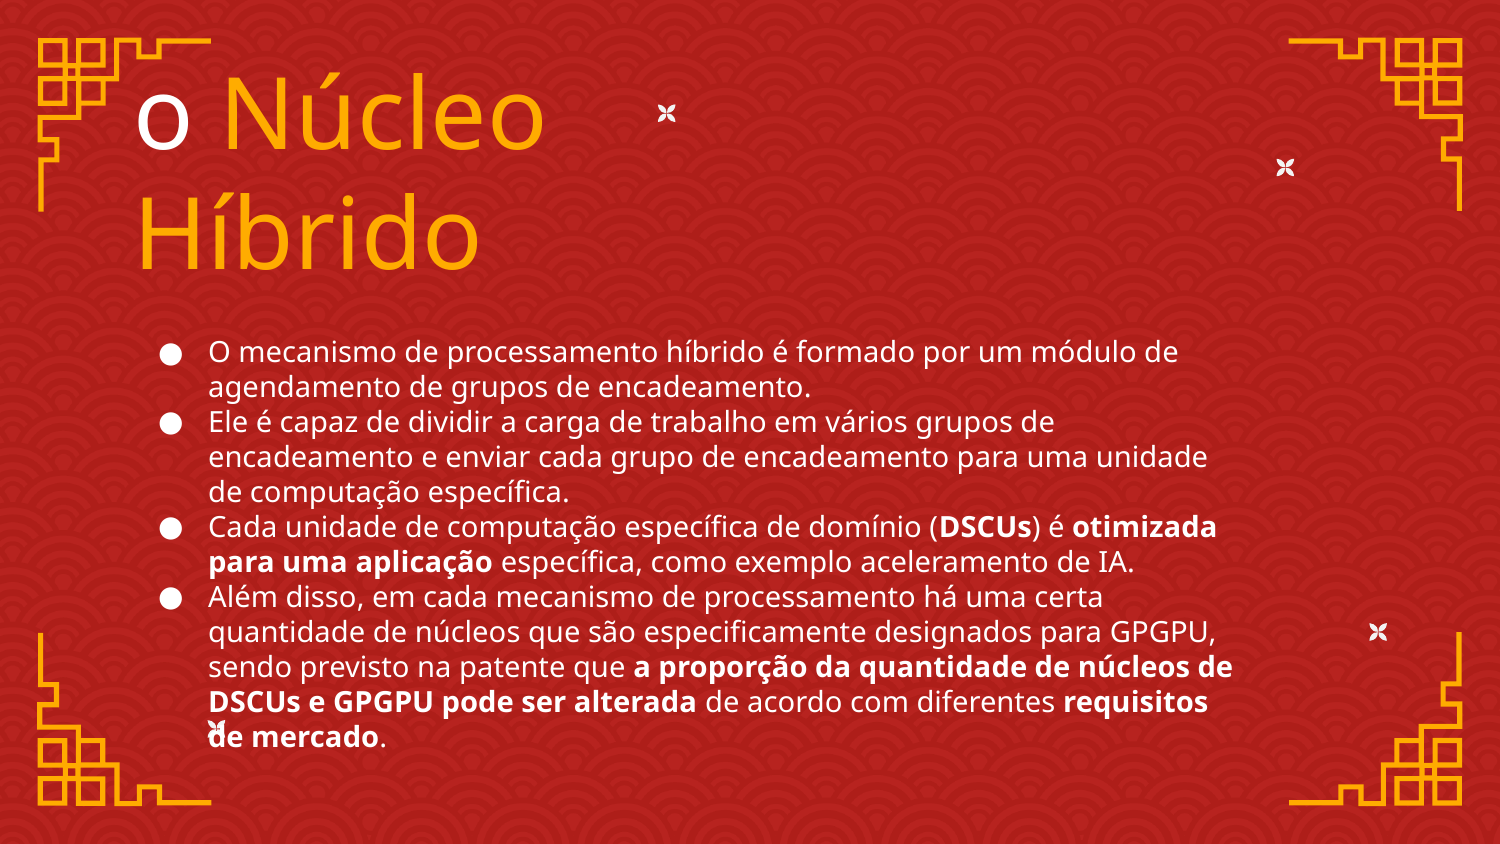

# o Núcleo Híbrido
O mecanismo de processamento híbrido é formado por um módulo de agendamento de grupos de encadeamento.
Ele é capaz de dividir a carga de trabalho em vários grupos de encadeamento e enviar cada grupo de encadeamento para uma unidade de computação específica.
Cada unidade de computação específica de domínio (DSCUs) é otimizada para uma aplicação específica, como exemplo aceleramento de IA.
Além disso, em cada mecanismo de processamento há uma certa quantidade de núcleos que são especificamente designados para GPGPU, sendo previsto na patente que a proporção da quantidade de núcleos de DSCUs e GPGPU pode ser alterada de acordo com diferentes requisitos de mercado.